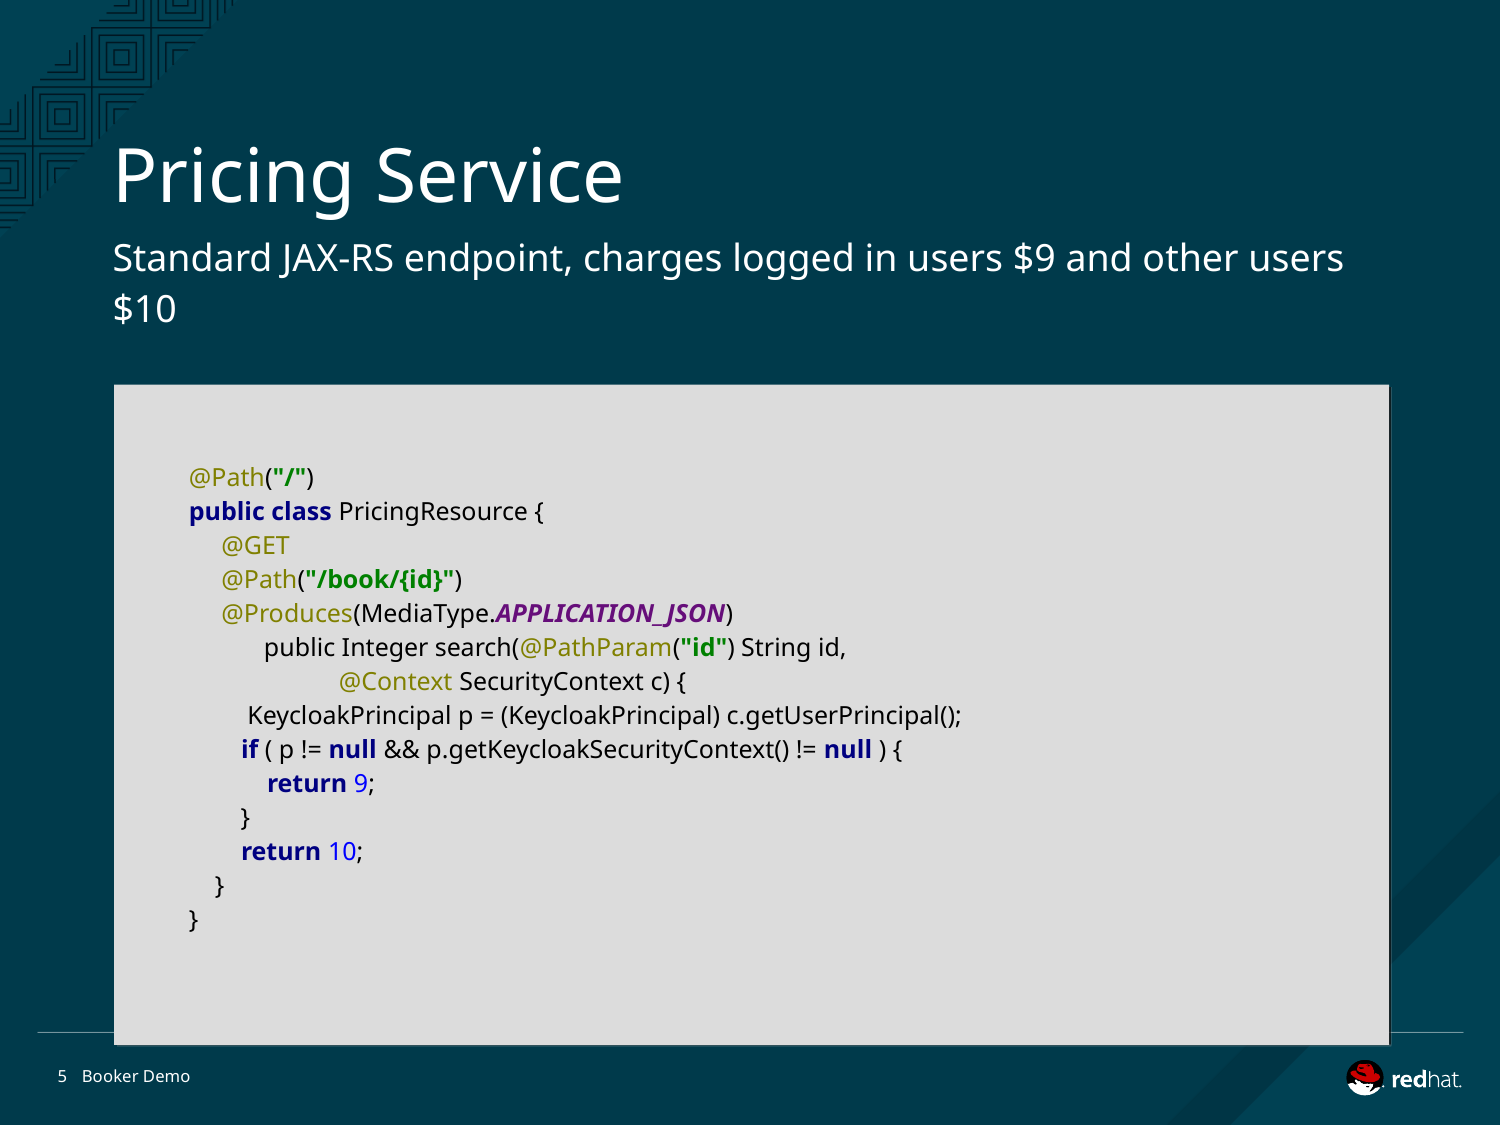

# Pricing Service
Standard JAX-RS endpoint, charges logged in users $9 and other users $10
@Path("/")
public class PricingResource {
 @GET
 @Path("/book/{id}")
 @Produces(MediaType.APPLICATION_JSON)
	public Integer search(@PathParam("id") String id,
		@Context SecurityContext c) {
 KeycloakPrincipal p = (KeycloakPrincipal) c.getUserPrincipal();
 if ( p != null && p.getKeycloakSecurityContext() != null ) {
 return 9;
 }
 return 10;
 }
}
5
Booker Demo